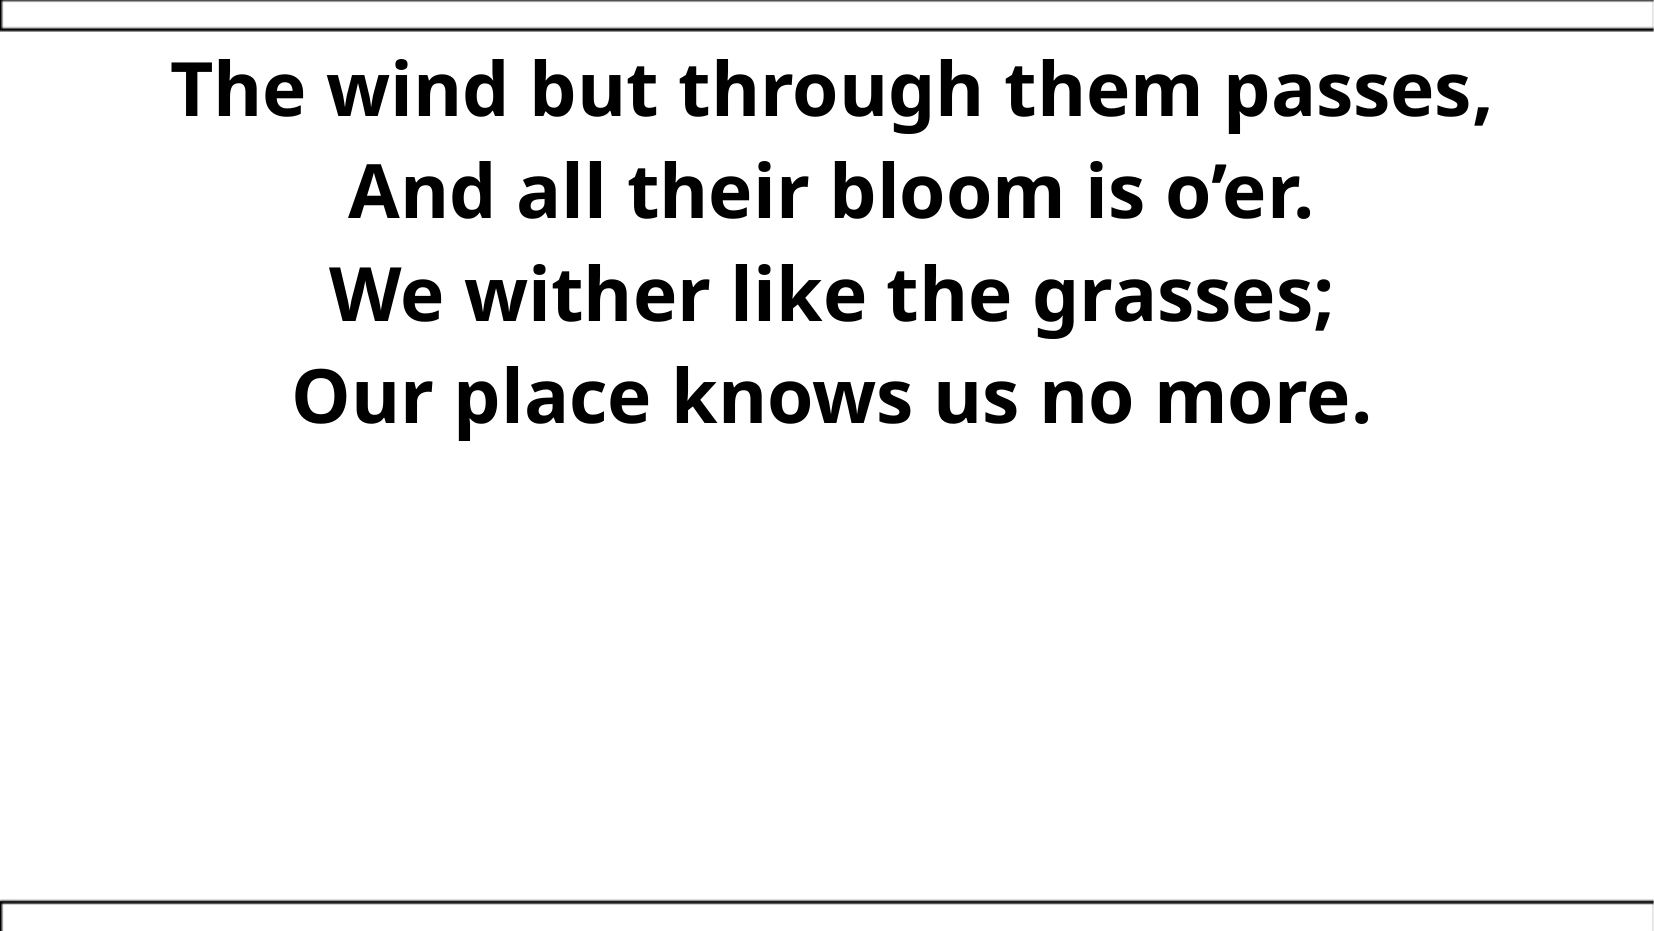

The wind but through them passes,
And all their bloom is o’er.
We wither like the grasses;
Our place knows us no more.